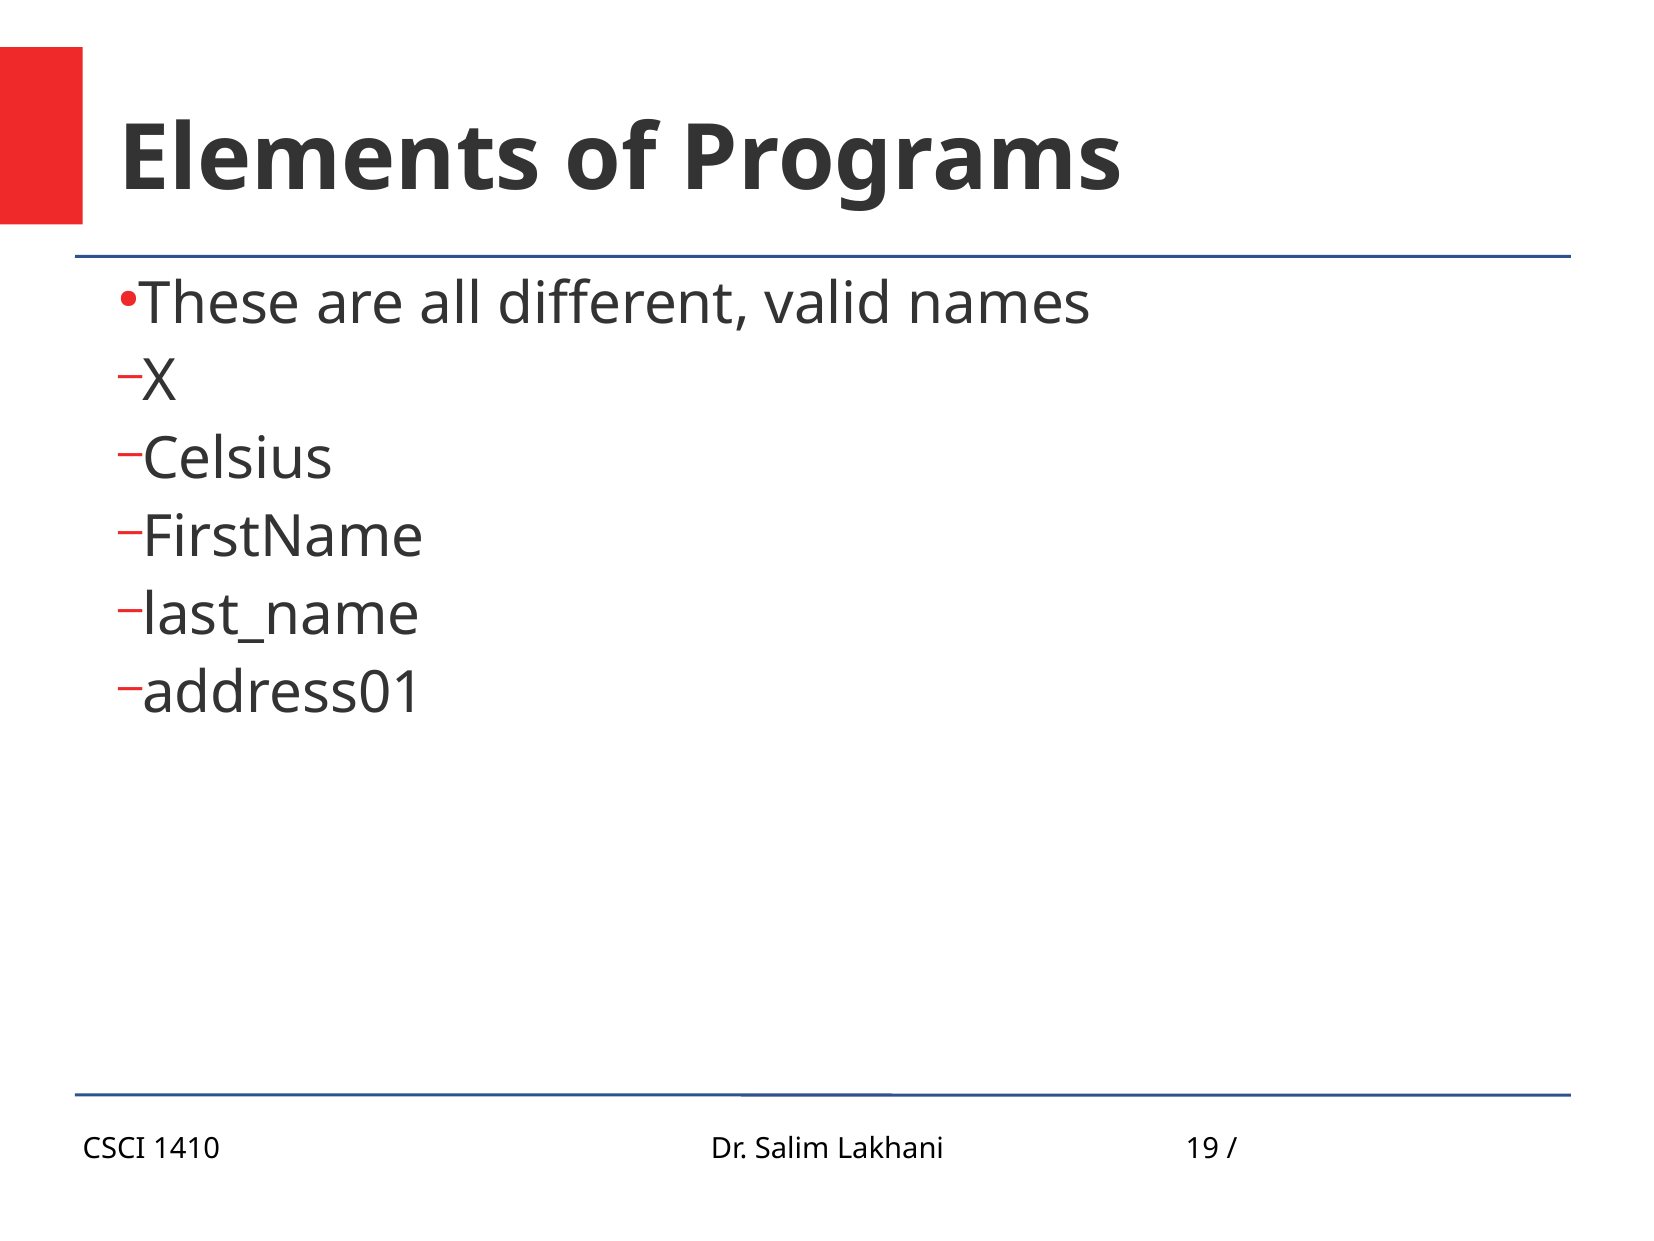

# Elements of Programs
These are all different, valid names
X
Celsius
FirstName
last_name
address01
CSCI 1410
Dr. Salim Lakhani